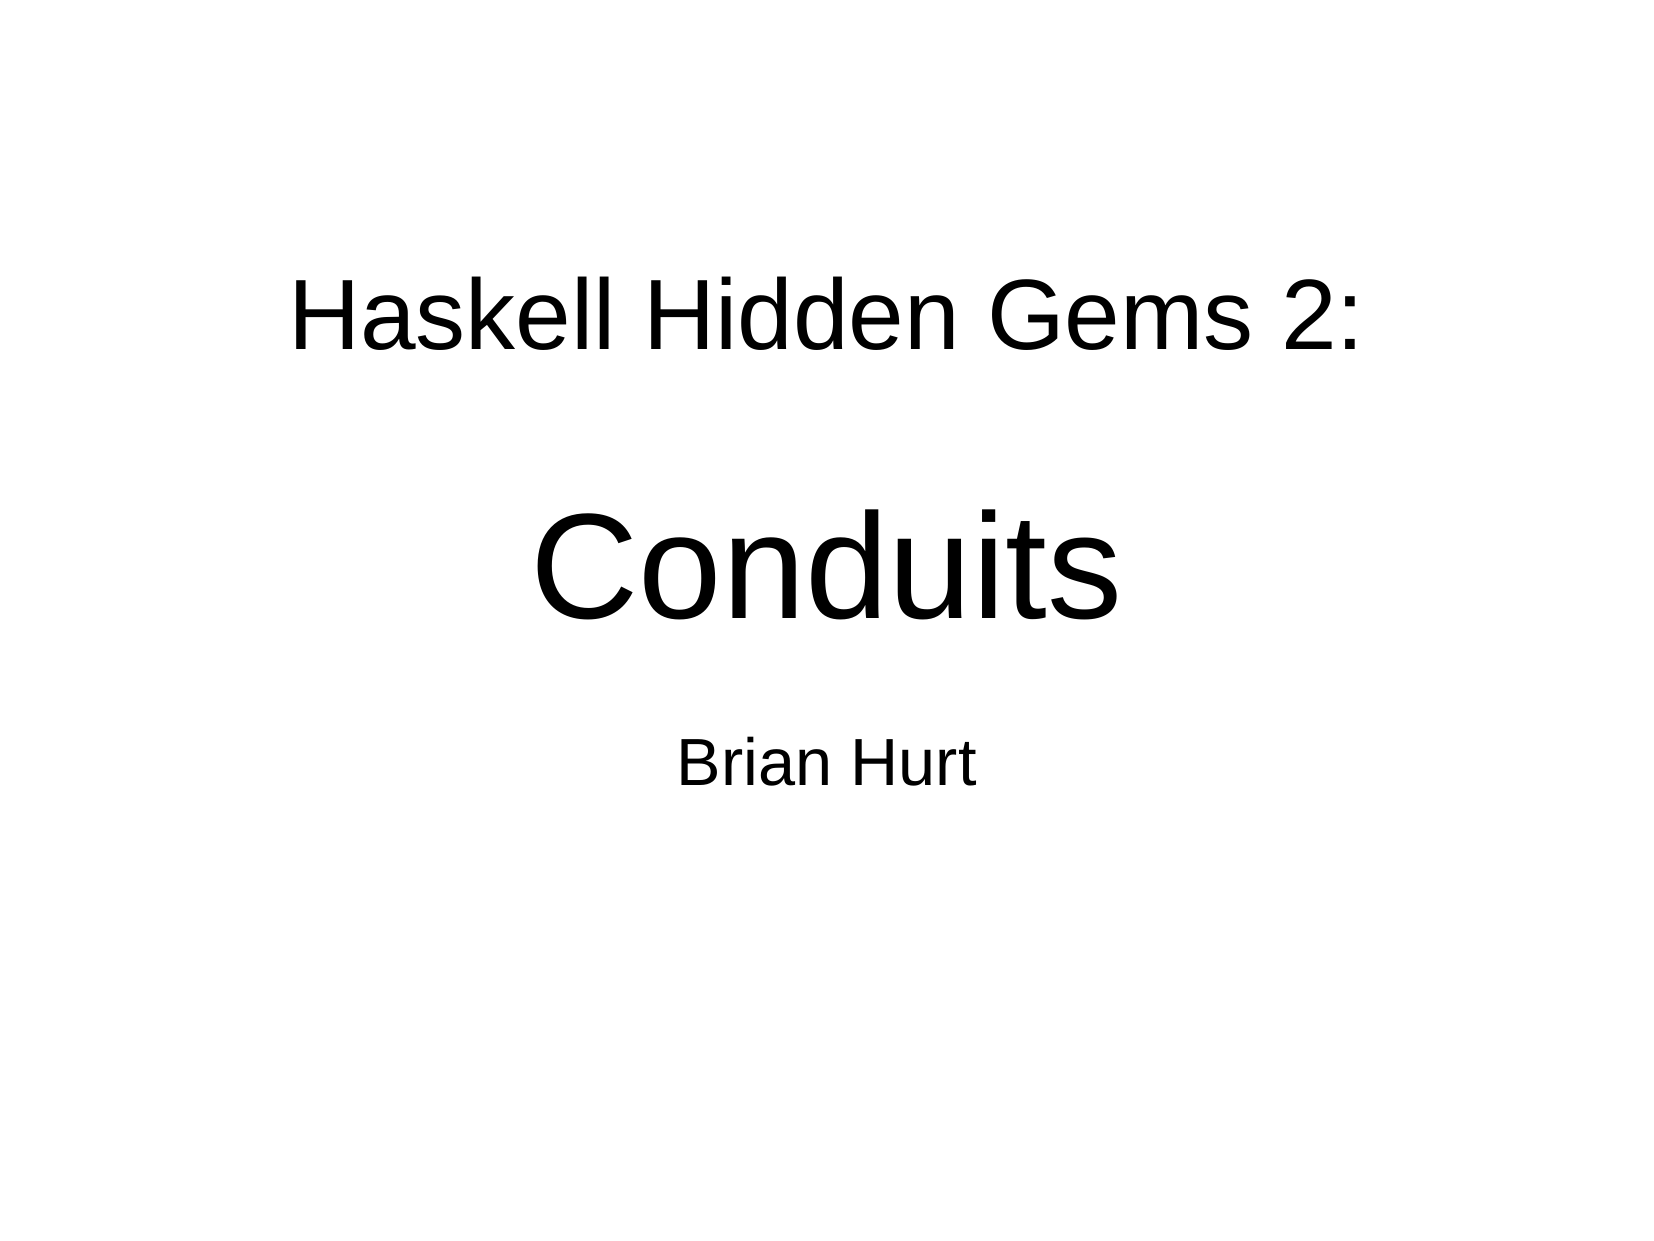

# Haskell Hidden Gems 2:
Conduits
Brian Hurt